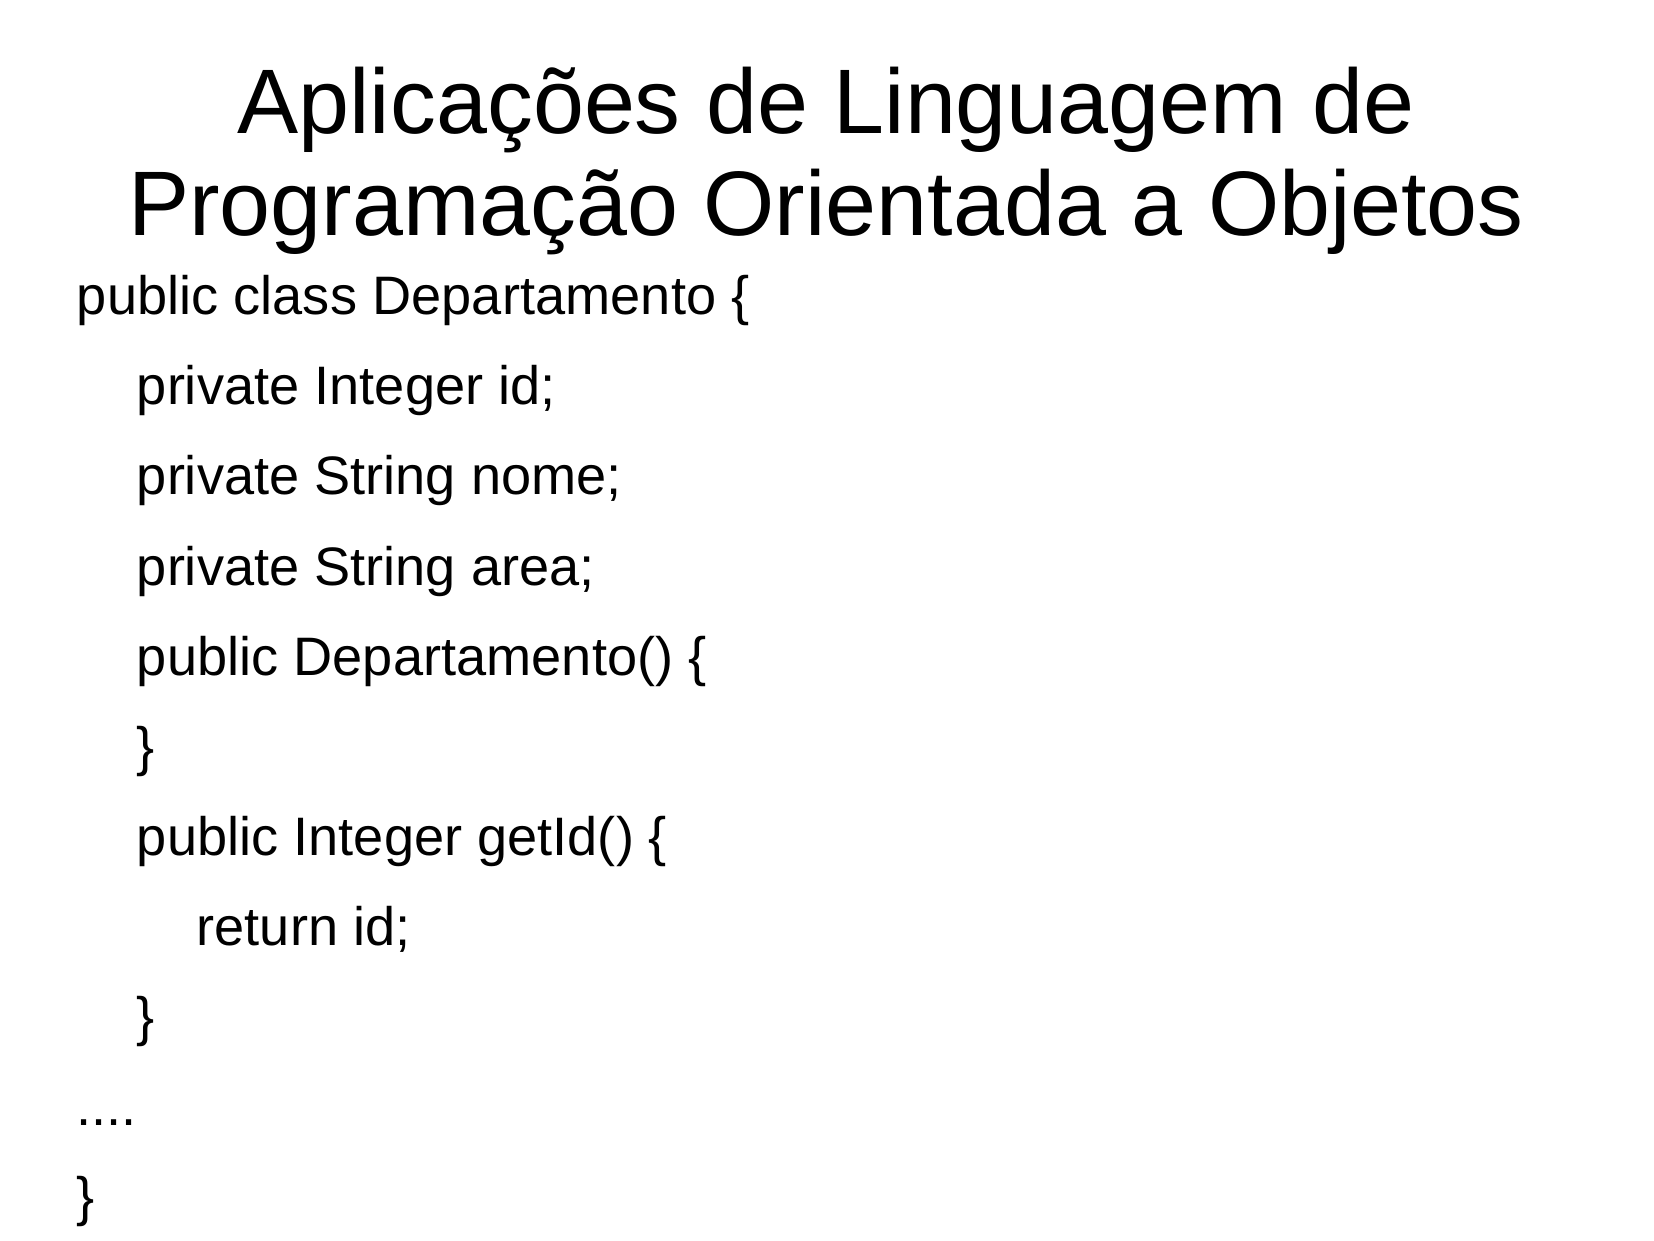

# Aplicações de Linguagem de Programação Orientada a Objetos
public class Departamento {
 private Integer id;
 private String nome;
 private String area;
 public Departamento() {
 }
 public Integer getId() {
 return id;
 }
....
}